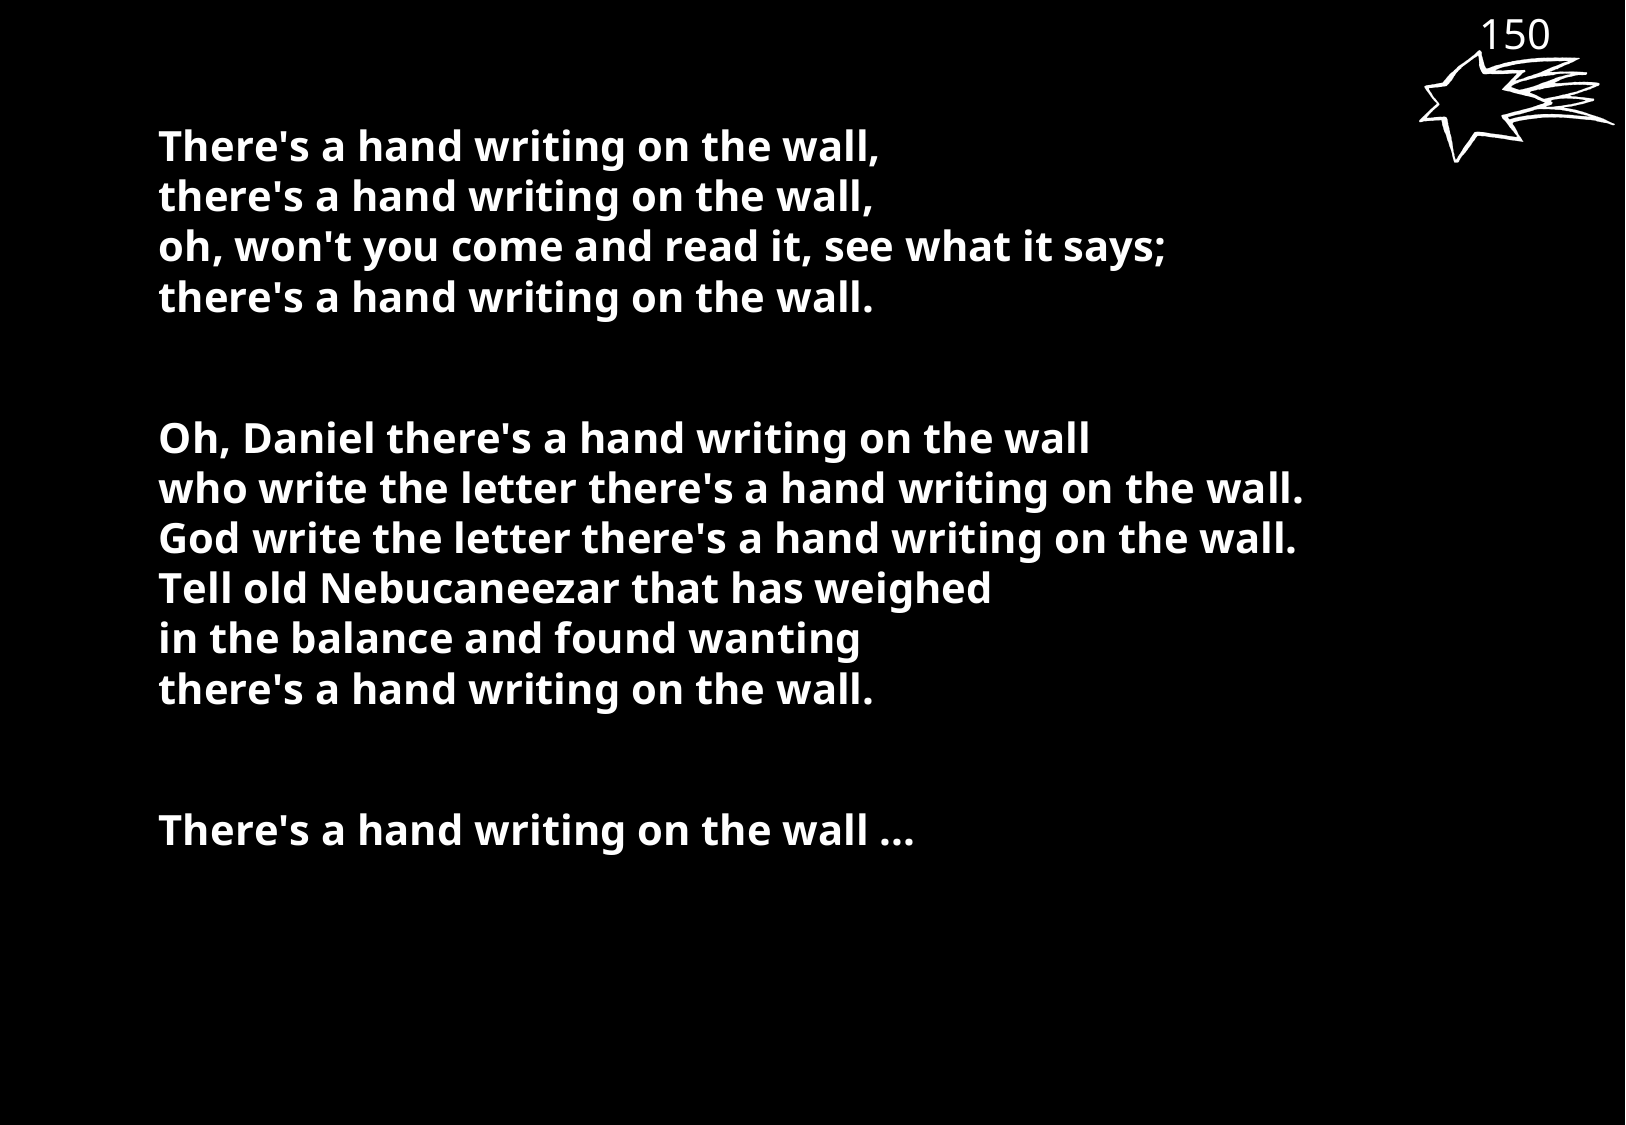

150
# There's a hand writing on the wall, there's a hand writing on the wall, oh, won't you come and read it, see what it says; there's a hand writing on the wall.
	Oh, Daniel there's a hand writing on the wall
who write the letter there's a hand writing on the wall.
God write the letter there's a hand writing on the wall.
Tell old Nebucaneezar that has weighed
in the balance and found wanting
there's a hand writing on the wall.
	There's a hand writing on the wall ...